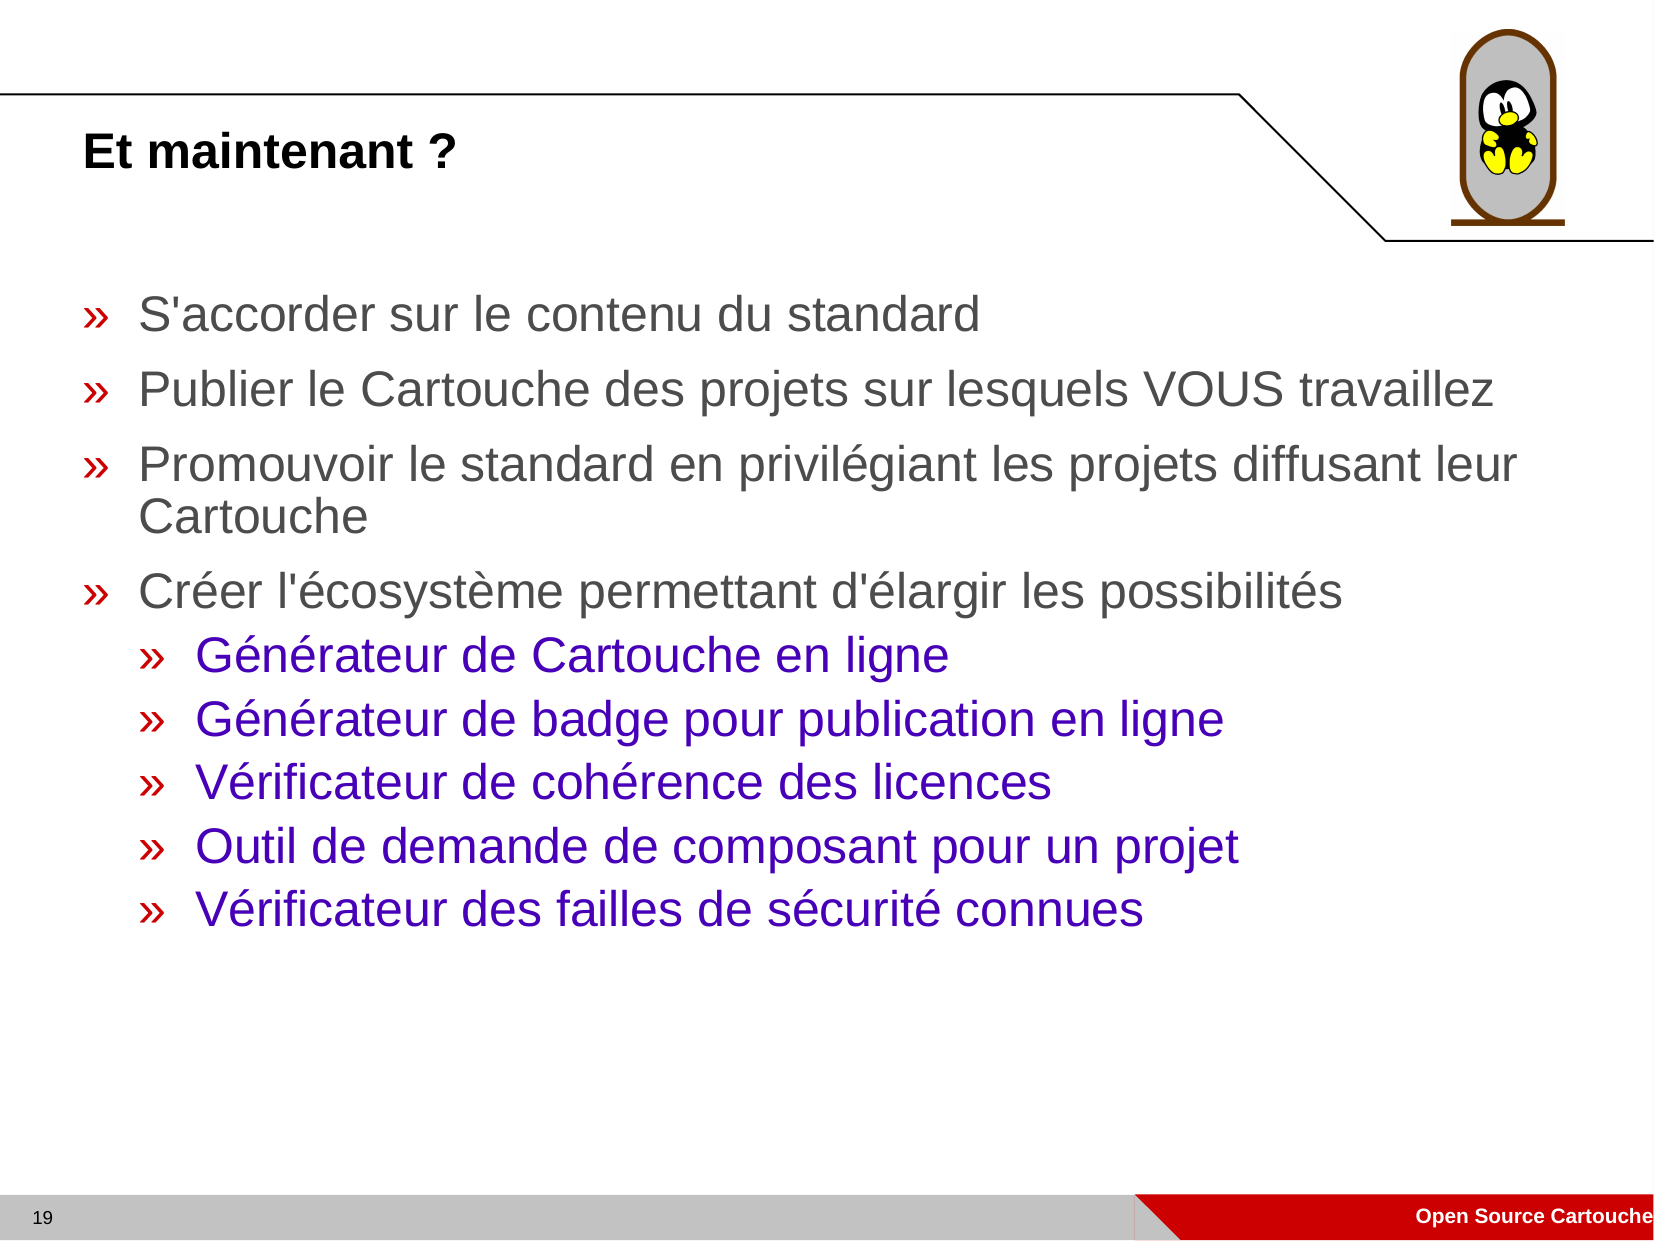

# Et maintenant ?
S'accorder sur le contenu du standard
Publier le Cartouche des projets sur lesquels VOUS travaillez
Promouvoir le standard en privilégiant les projets diffusant leur Cartouche
Créer l'écosystème permettant d'élargir les possibilités
Générateur de Cartouche en ligne
Générateur de badge pour publication en ligne
Vérificateur de cohérence des licences
Outil de demande de composant pour un projet
Vérificateur des failles de sécurité connues